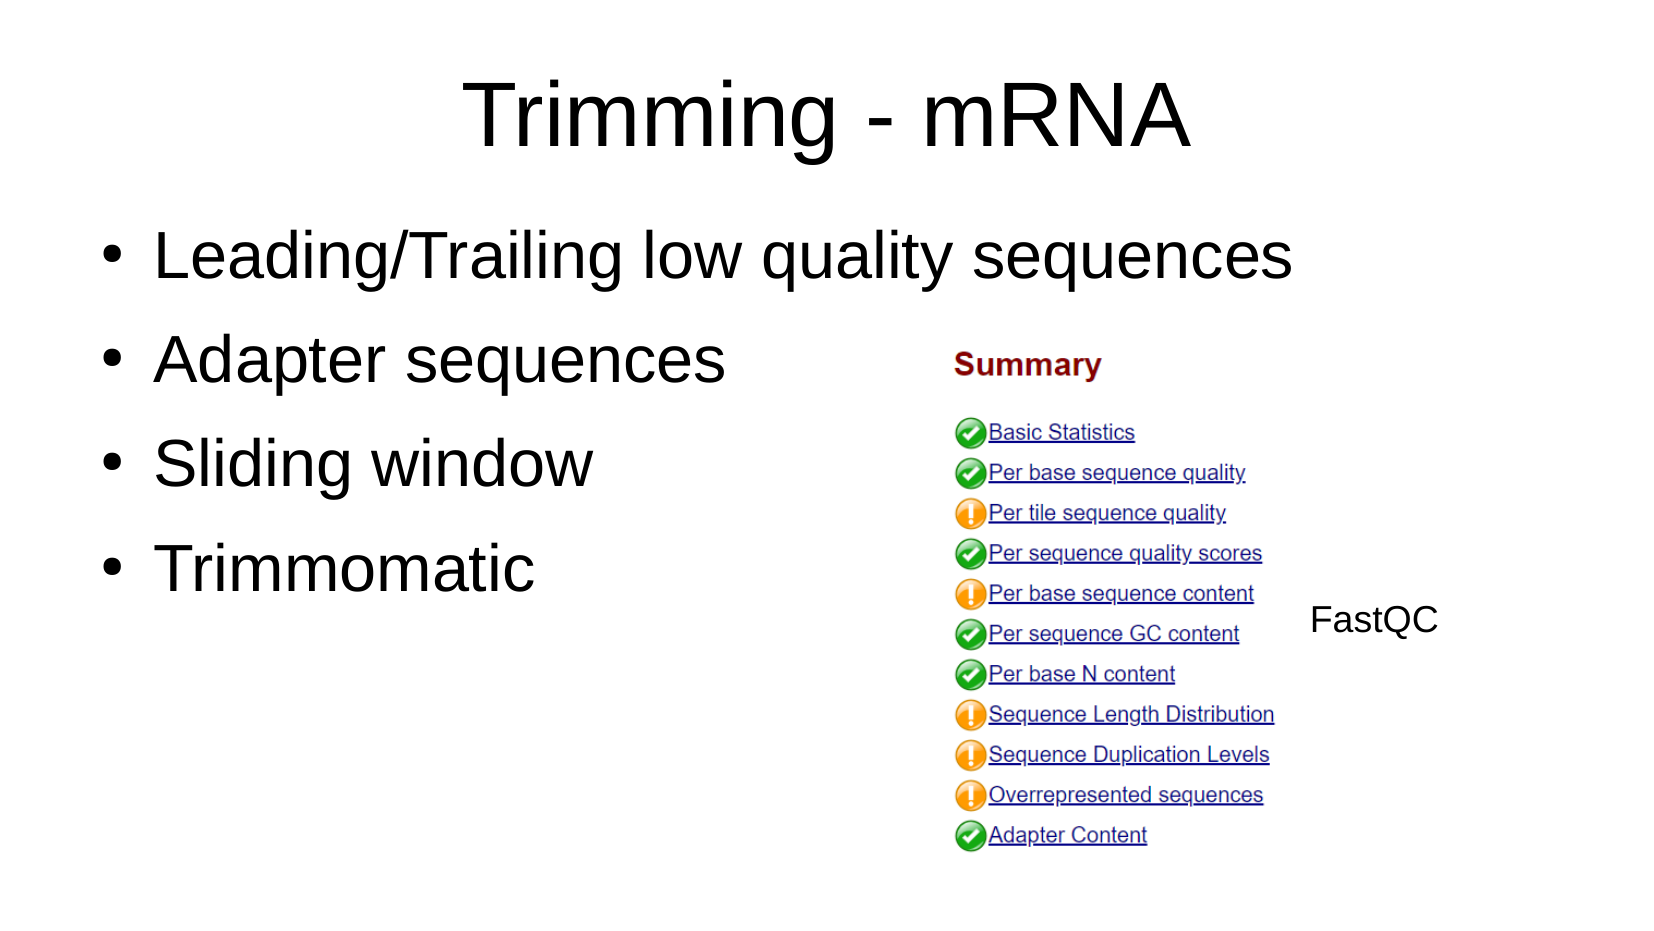

# Trimming - mRNA
Leading/Trailing low quality sequences
Adapter sequences
Sliding window
Trimmomatic
FastQC